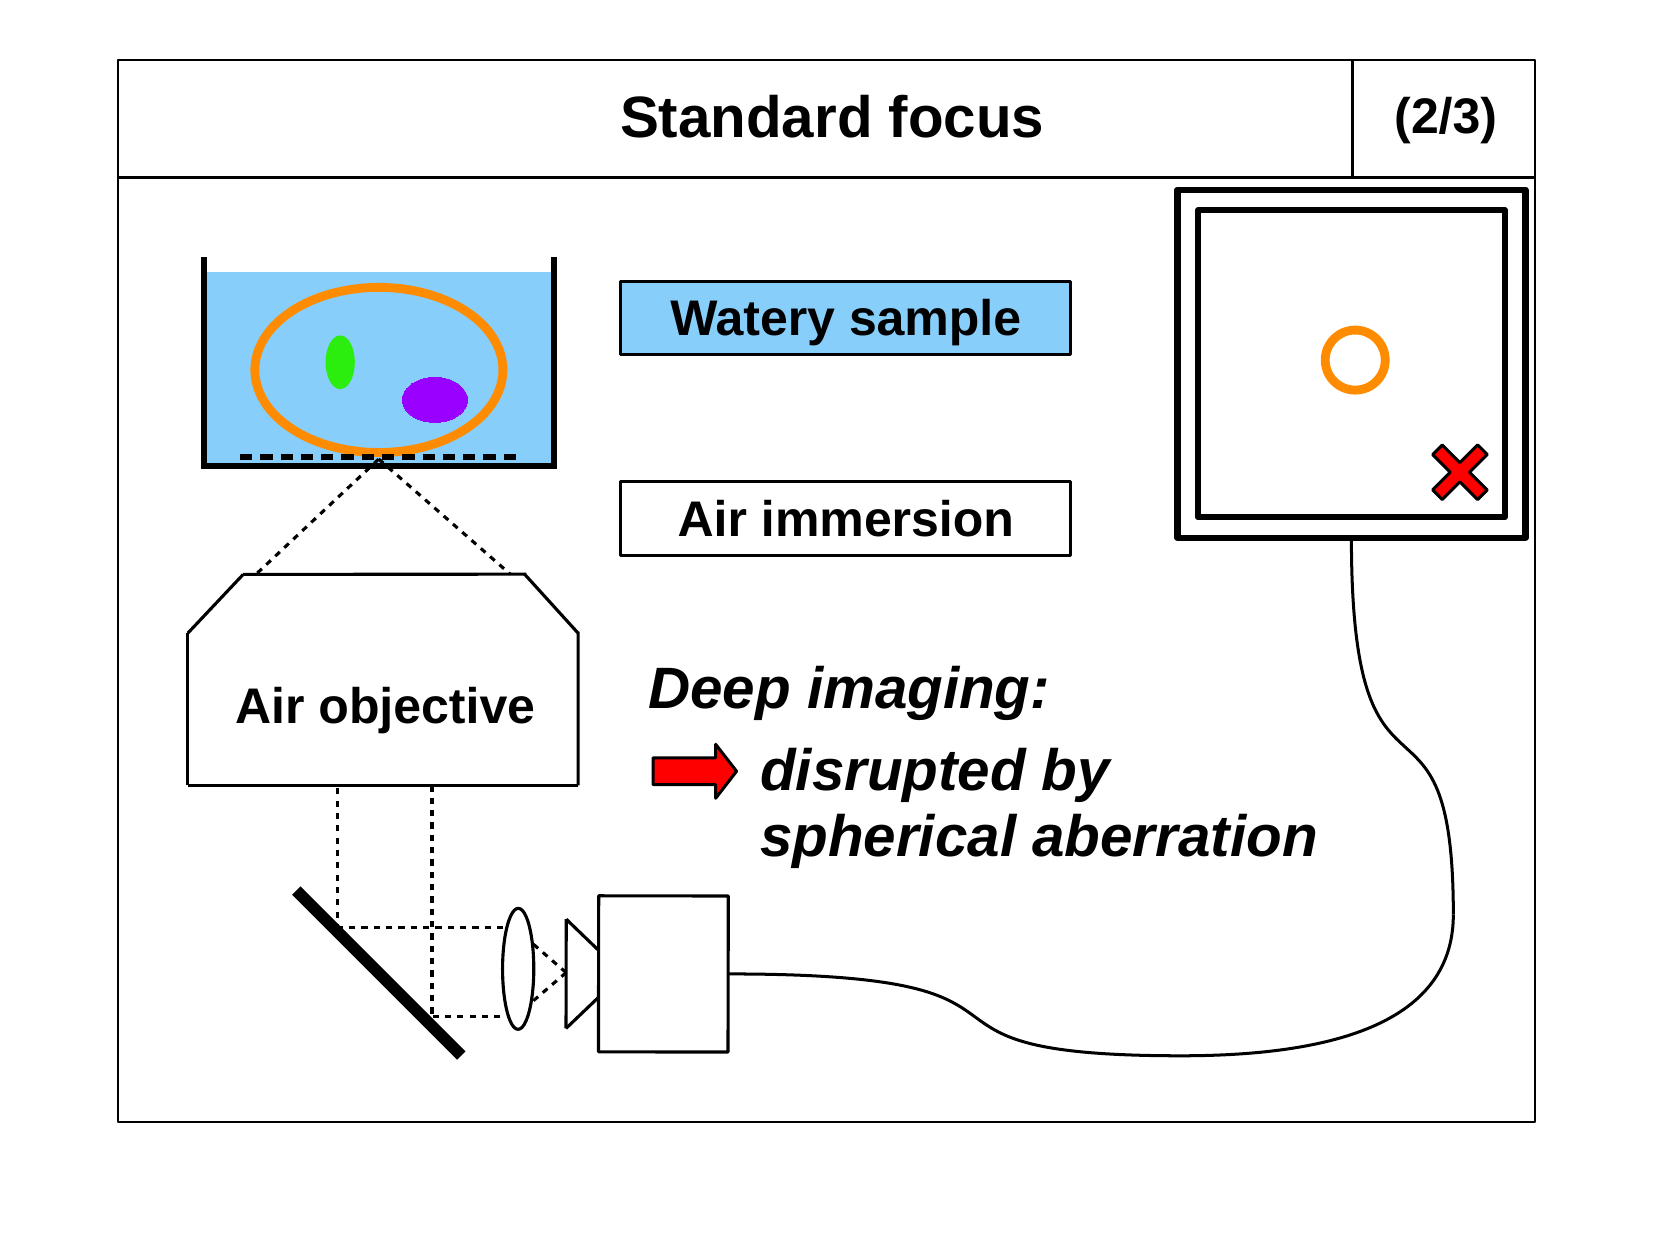

Standard focus
(2/3)
Watery sample
Air immersion
Deep imaging:
Air objective
disrupted by spherical aberration